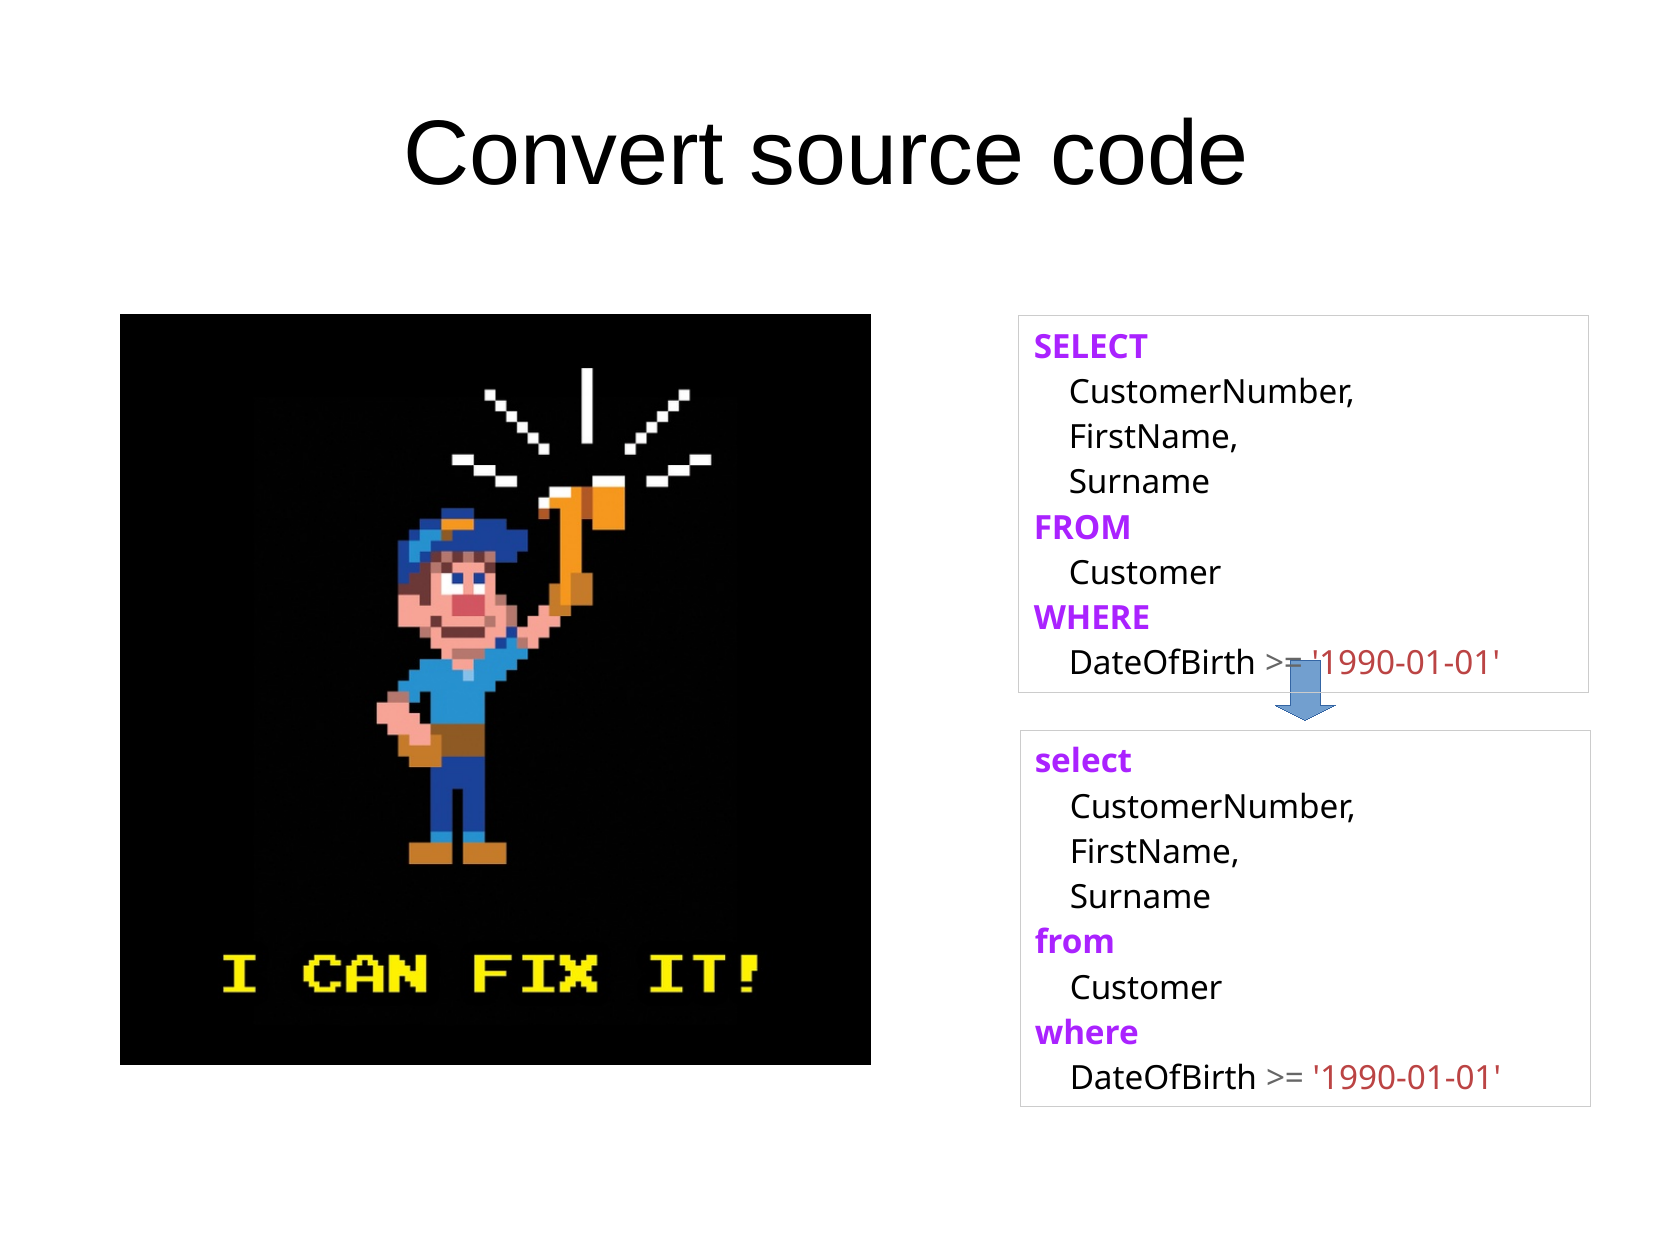

# Convert source code
SELECT
 CustomerNumber,
 FirstName,
 Surname
FROM
 Customer
WHERE
 DateOfBirth >= '1990-01-01'
select
 CustomerNumber,
 FirstName,
 Surname
from
 Customer
where
 DateOfBirth >= '1990-01-01'